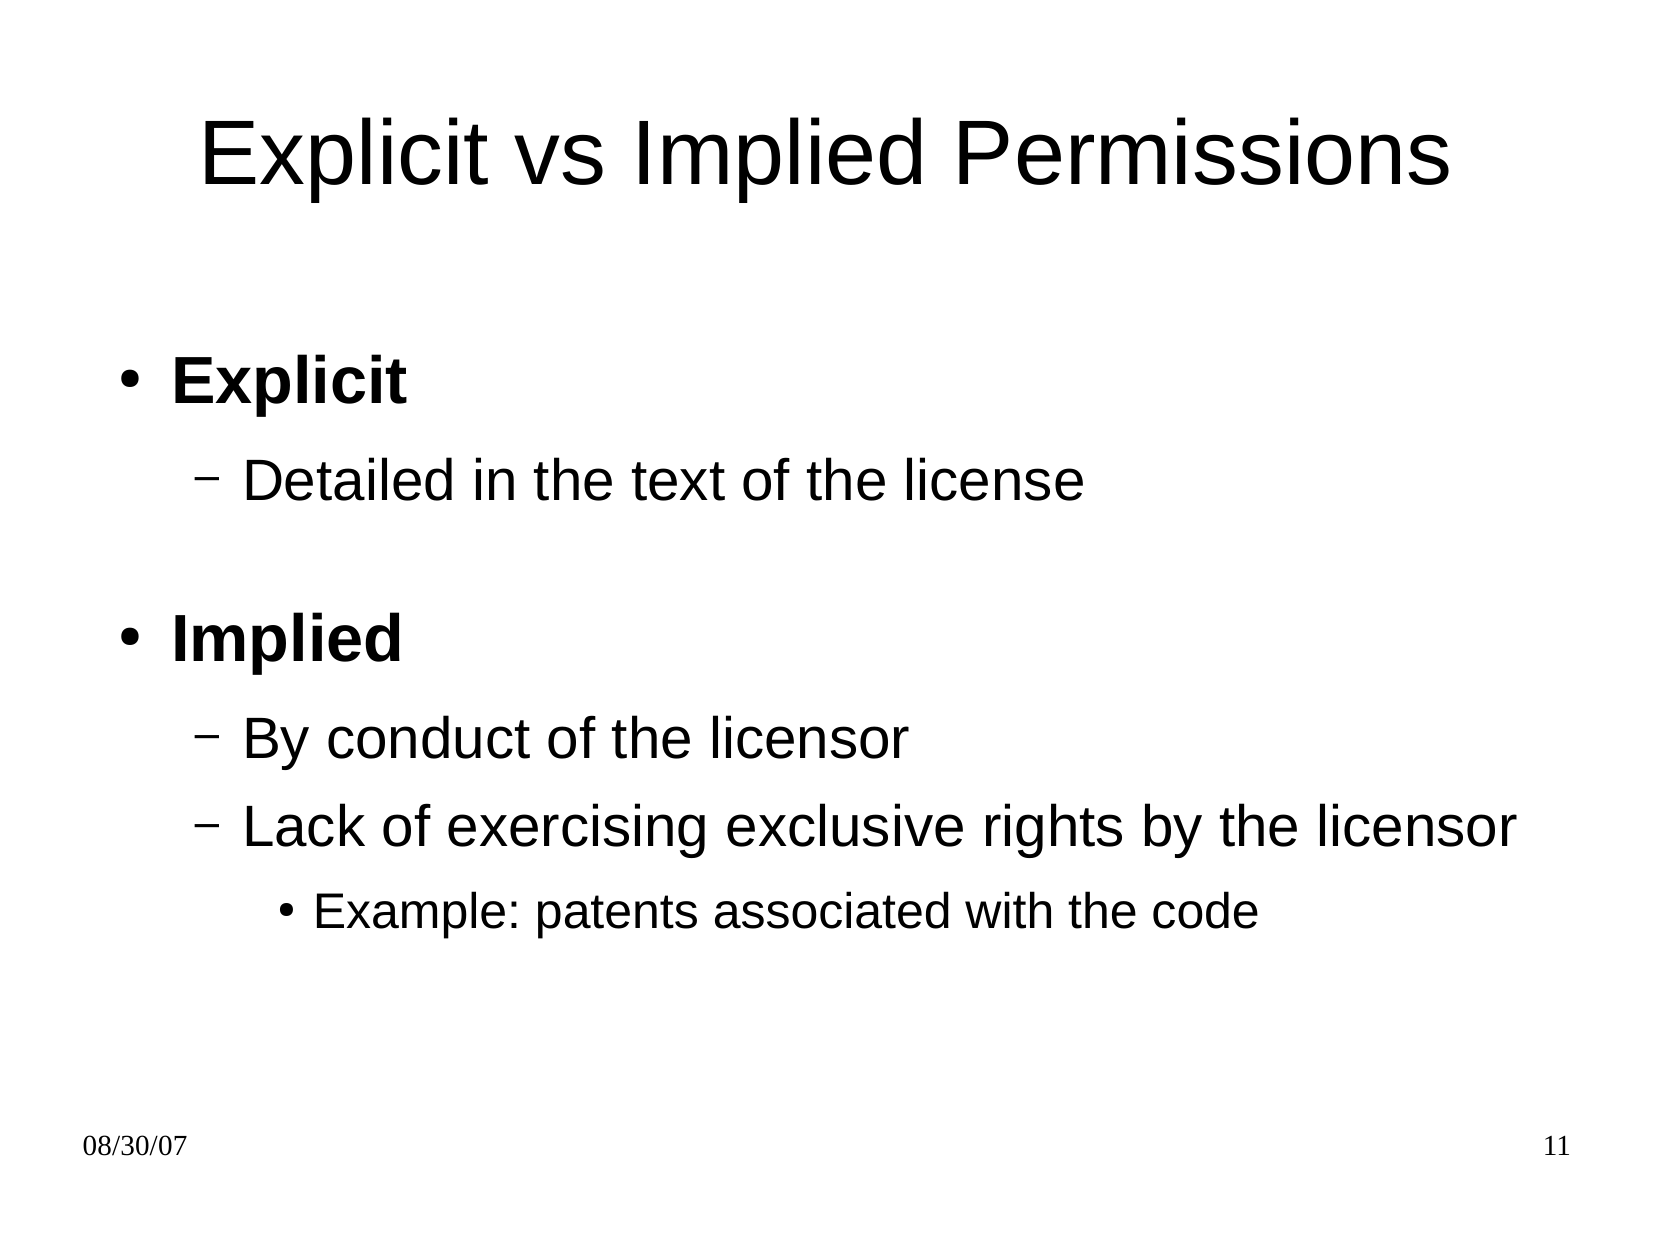

# Explicit vs Implied Permissions
Explicit
Detailed in the text of the license
Implied
By conduct of the licensor
Lack of exercising exclusive rights by the licensor
Example: patents associated with the code
08/30/07
11